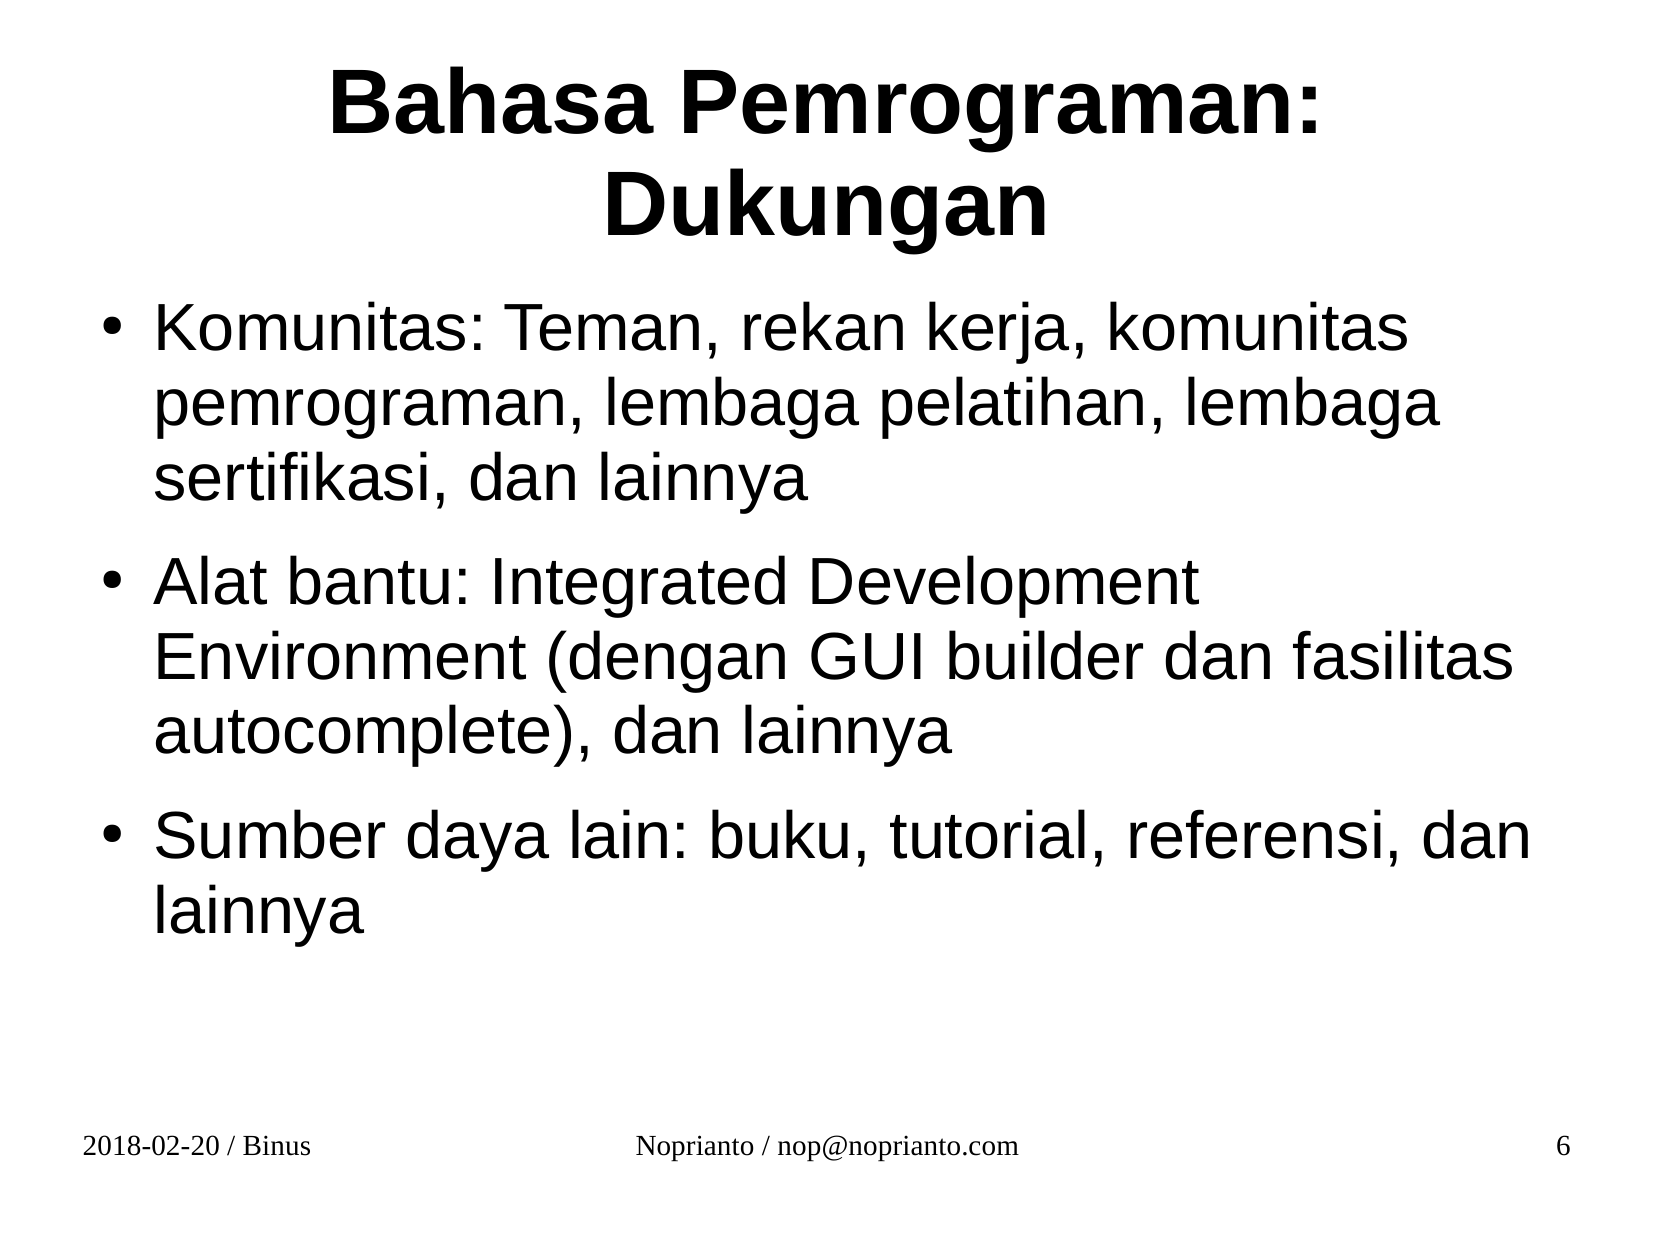

# Bahasa Pemrograman: Dukungan
Komunitas: Teman, rekan kerja, komunitas pemrograman, lembaga pelatihan, lembaga sertifikasi, dan lainnya
Alat bantu: Integrated Development Environment (dengan GUI builder dan fasilitas autocomplete), dan lainnya
Sumber daya lain: buku, tutorial, referensi, dan lainnya
2018-02-20 / Binus
Noprianto / nop@noprianto.com
6